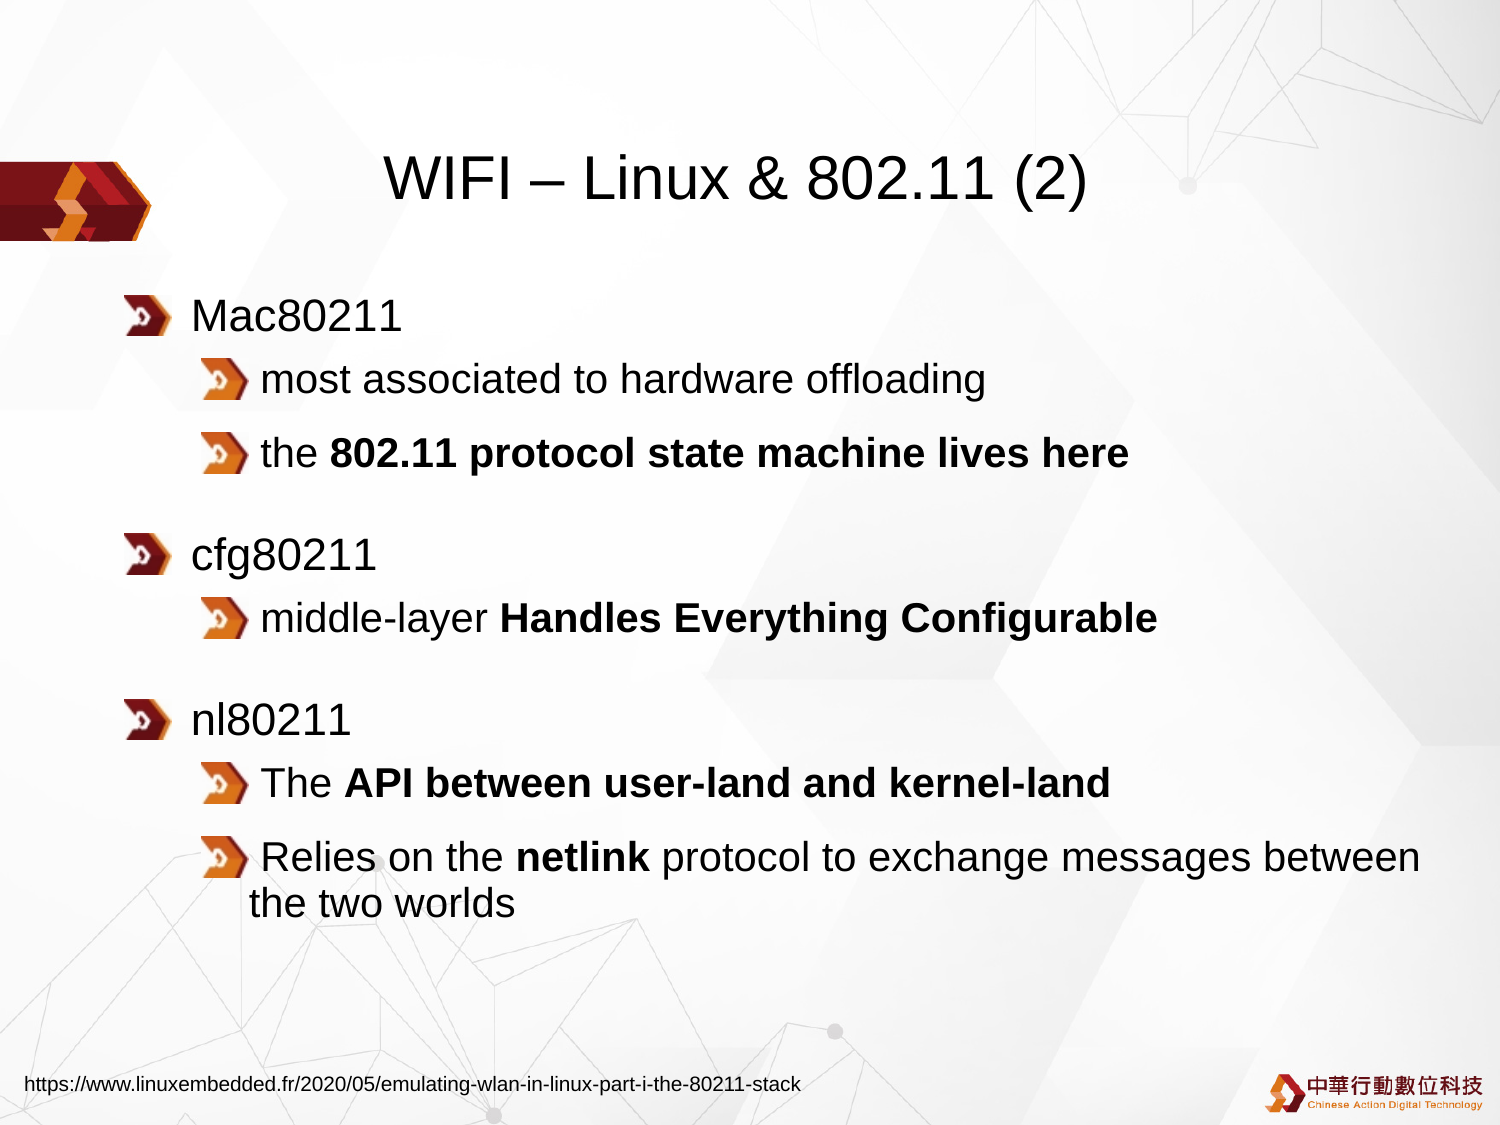

# WIFI – Linux & 802.11 (2)
 Mac80211
 most associated to hardware offloading
 the 802.11 protocol state machine lives here
 cfg80211
 middle-layer Handles Everything Configurable
 nl80211
 The API between user-land and kernel-land
 Relies on the netlink protocol to exchange messages between the two worlds
https://www.linuxembedded.fr/2020/05/emulating-wlan-in-linux-part-i-the-80211-stack